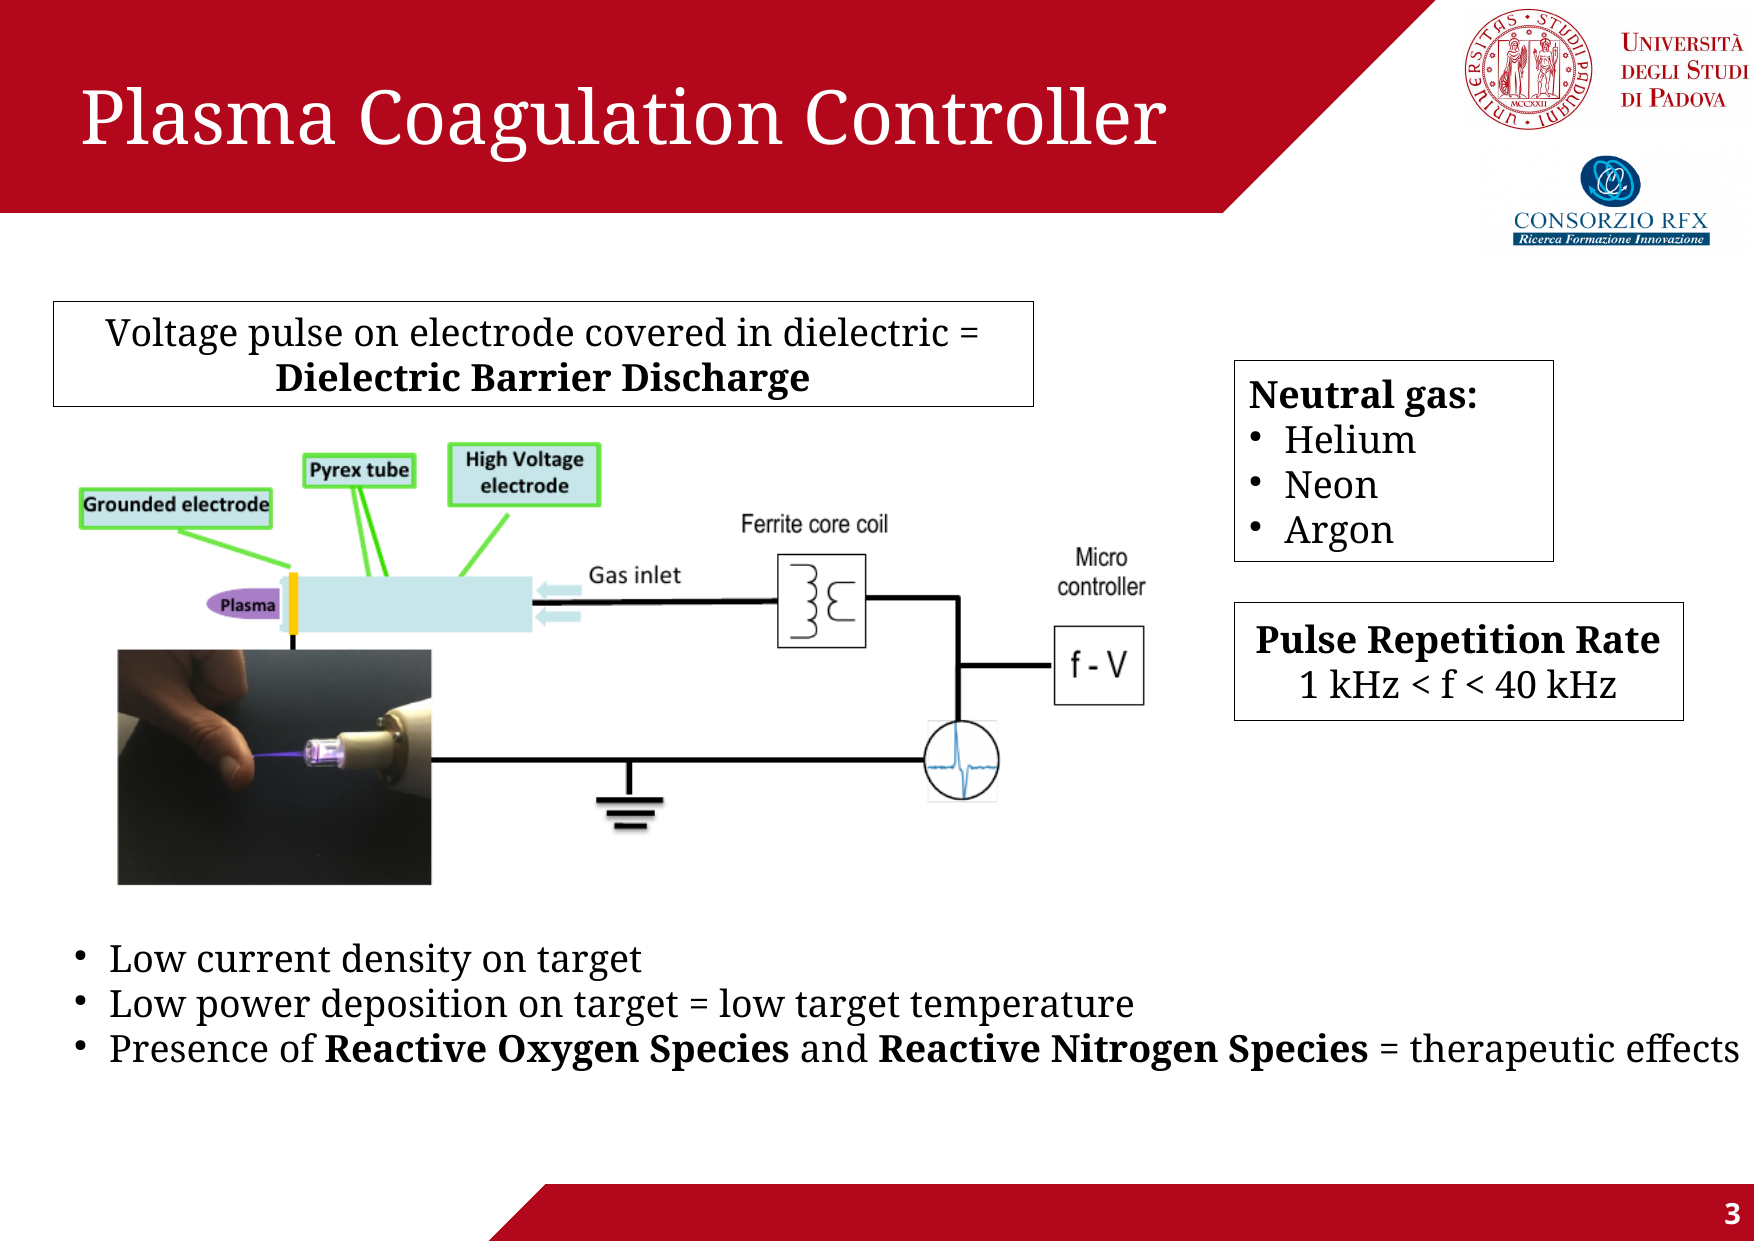

# Plasma Coagulation Controller
Voltage pulse on electrode covered in dielectric = Dielectric Barrier Discharge
Neutral gas:
Helium
Neon
Argon
Pulse Repetition Rate
1 kHz < f < 40 kHz
Low current density on target
Low power deposition on target = low target temperature
Presence of Reactive Oxygen Species and Reactive Nitrogen Species = therapeutic effects
3